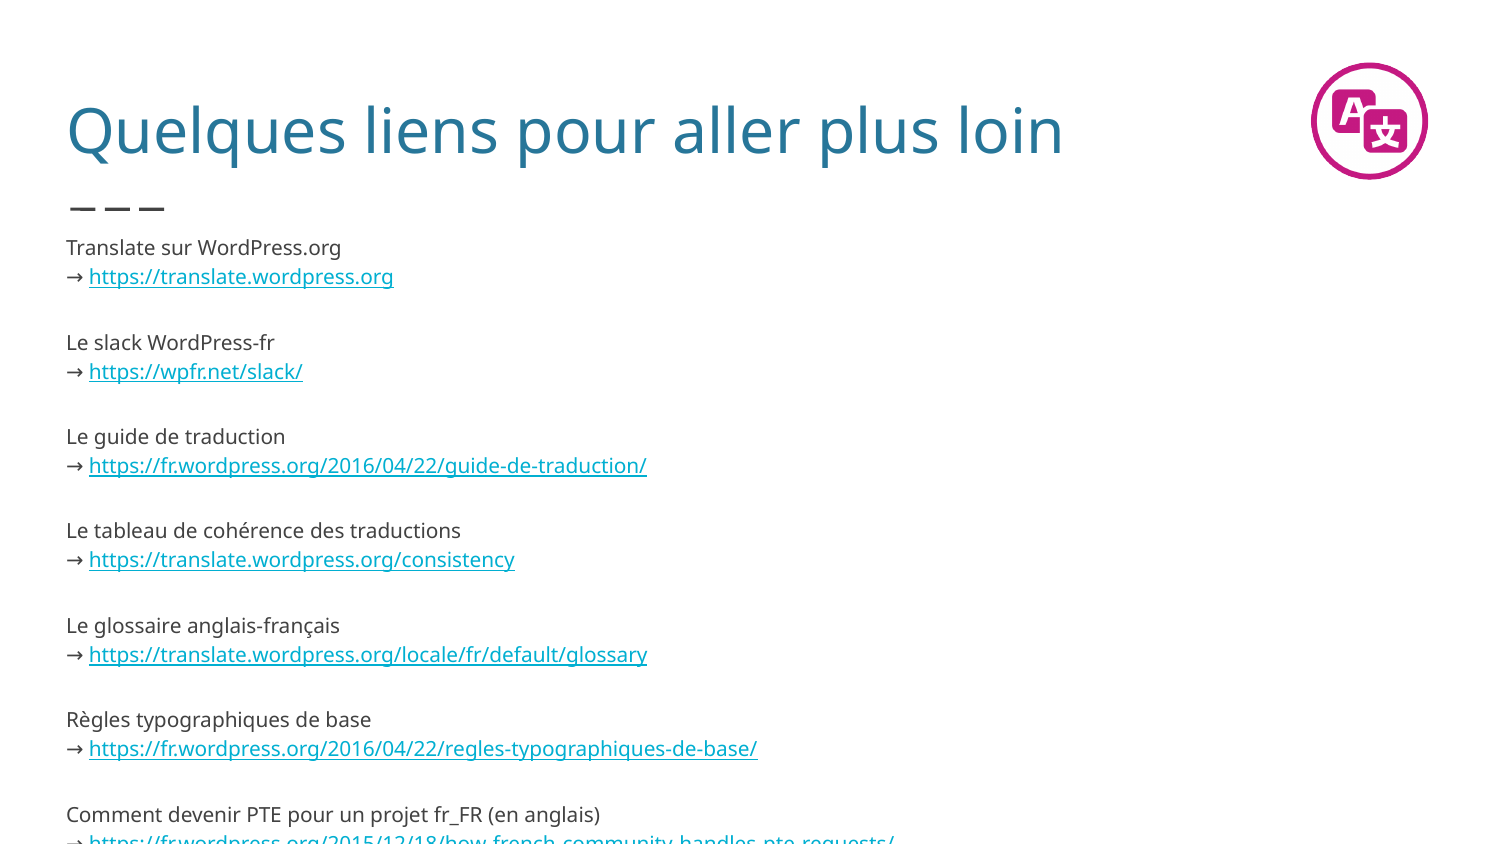

# Quelques liens pour aller plus loin
Translate sur WordPress.org
→ https://translate.wordpress.org
Le slack WordPress-fr
→ https://wpfr.net/slack/
Le guide de traduction
→ https://fr.wordpress.org/2016/04/22/guide-de-traduction/
Le tableau de cohérence des traductions
→ https://translate.wordpress.org/consistency
Le glossaire anglais-français
→ https://translate.wordpress.org/locale/fr/default/glossary
Règles typographiques de base
→ https://fr.wordpress.org/2016/04/22/regles-typographiques-de-base/
Comment devenir PTE pour un projet fr_FR (en anglais)
→ https://fr.wordpress.org/2015/12/18/how-french-community-handles-pte-requests/